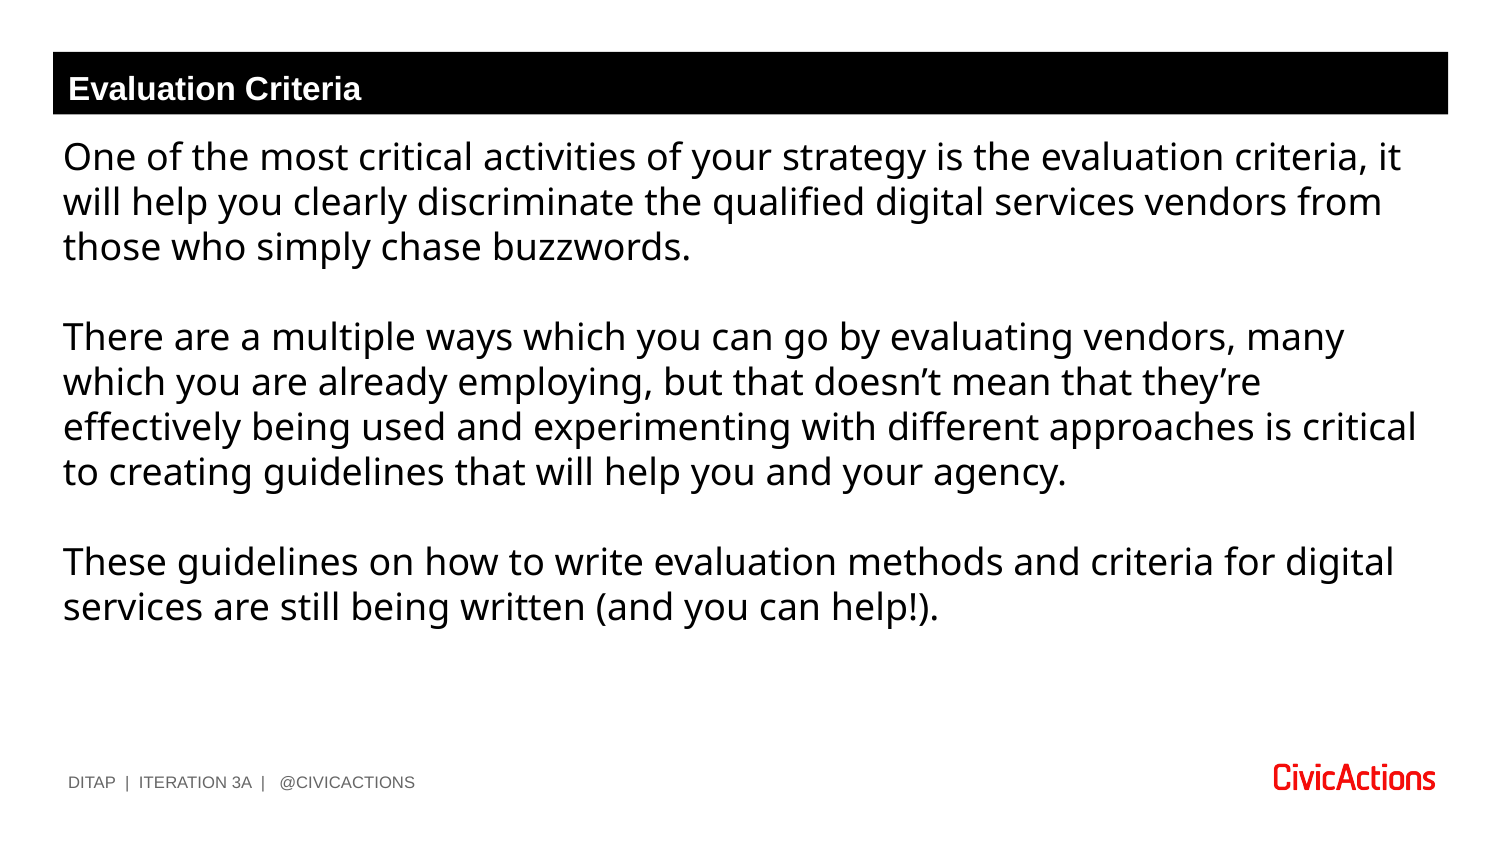

Evaluation Criteria
# One of the most critical activities of your strategy is the evaluation criteria, it will help you clearly discriminate the qualified digital services vendors from those who simply chase buzzwords.
There are a multiple ways which you can go by evaluating vendors, many which you are already employing, but that doesn’t mean that they’re effectively being used and experimenting with different approaches is critical to creating guidelines that will help you and your agency.
These guidelines on how to write evaluation methods and criteria for digital services are still being written (and you can help!).